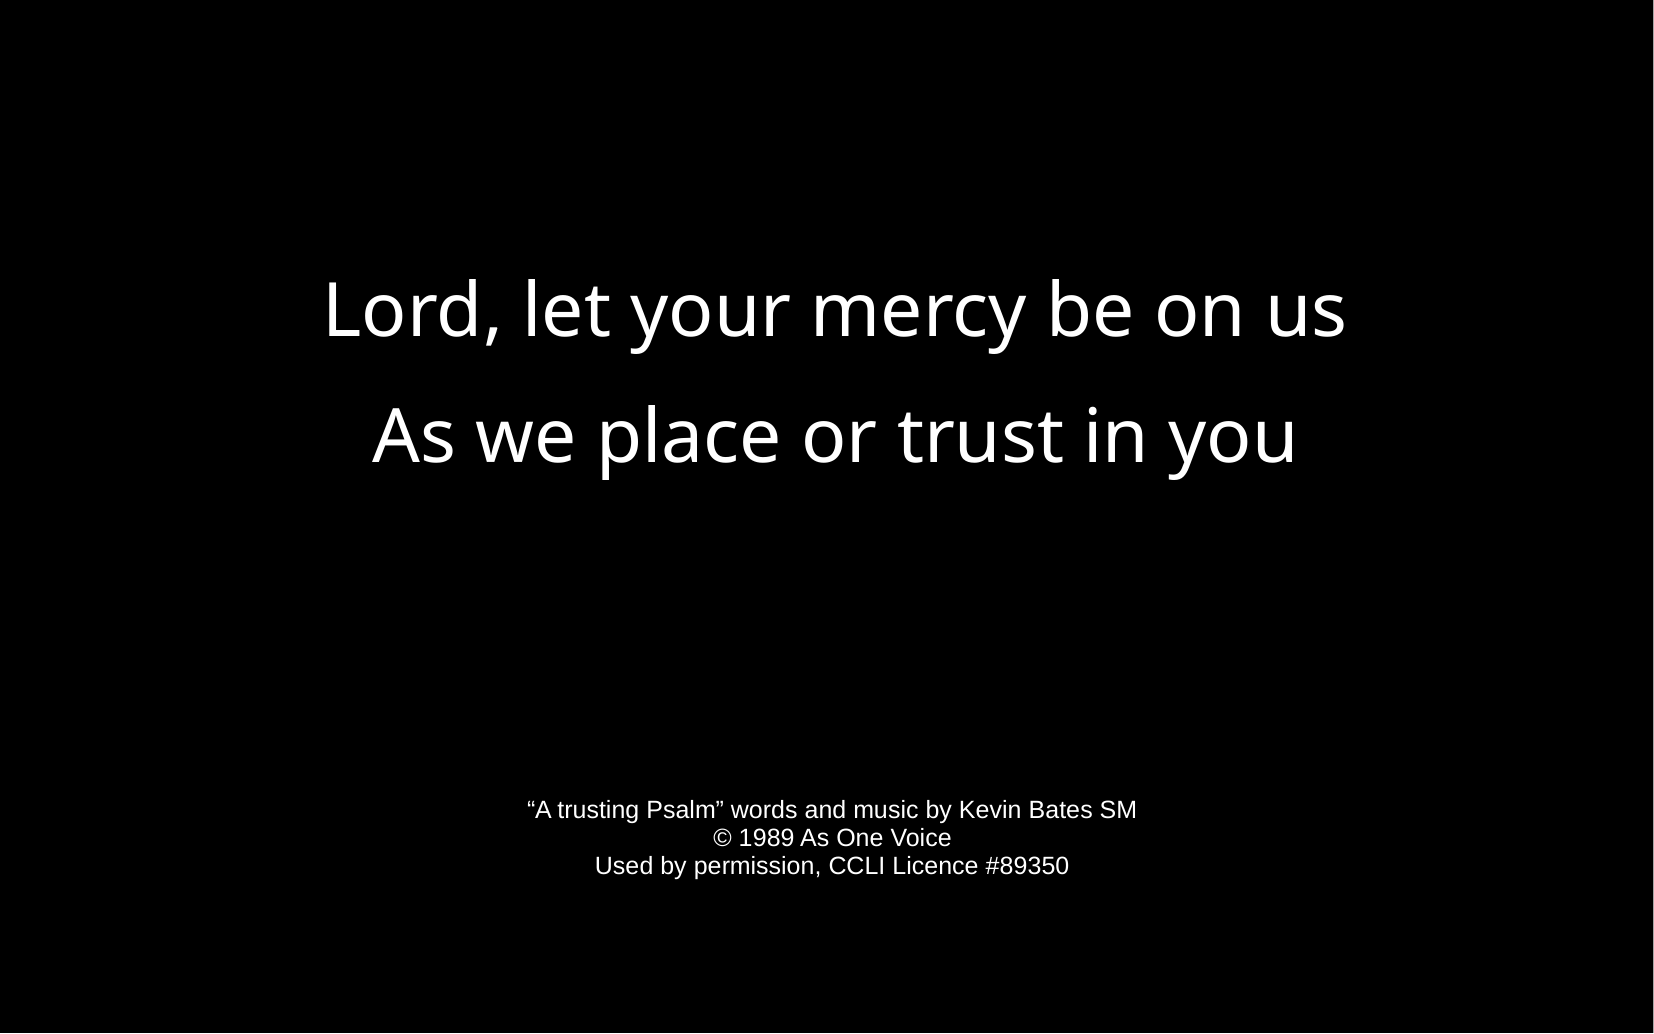

#
Lord, let your mercy be on us
As we place or trust in you
“A trusting Psalm” words and music by Kevin Bates SM
© 1989 As One Voice
Used by permission, CCLI Licence #89350